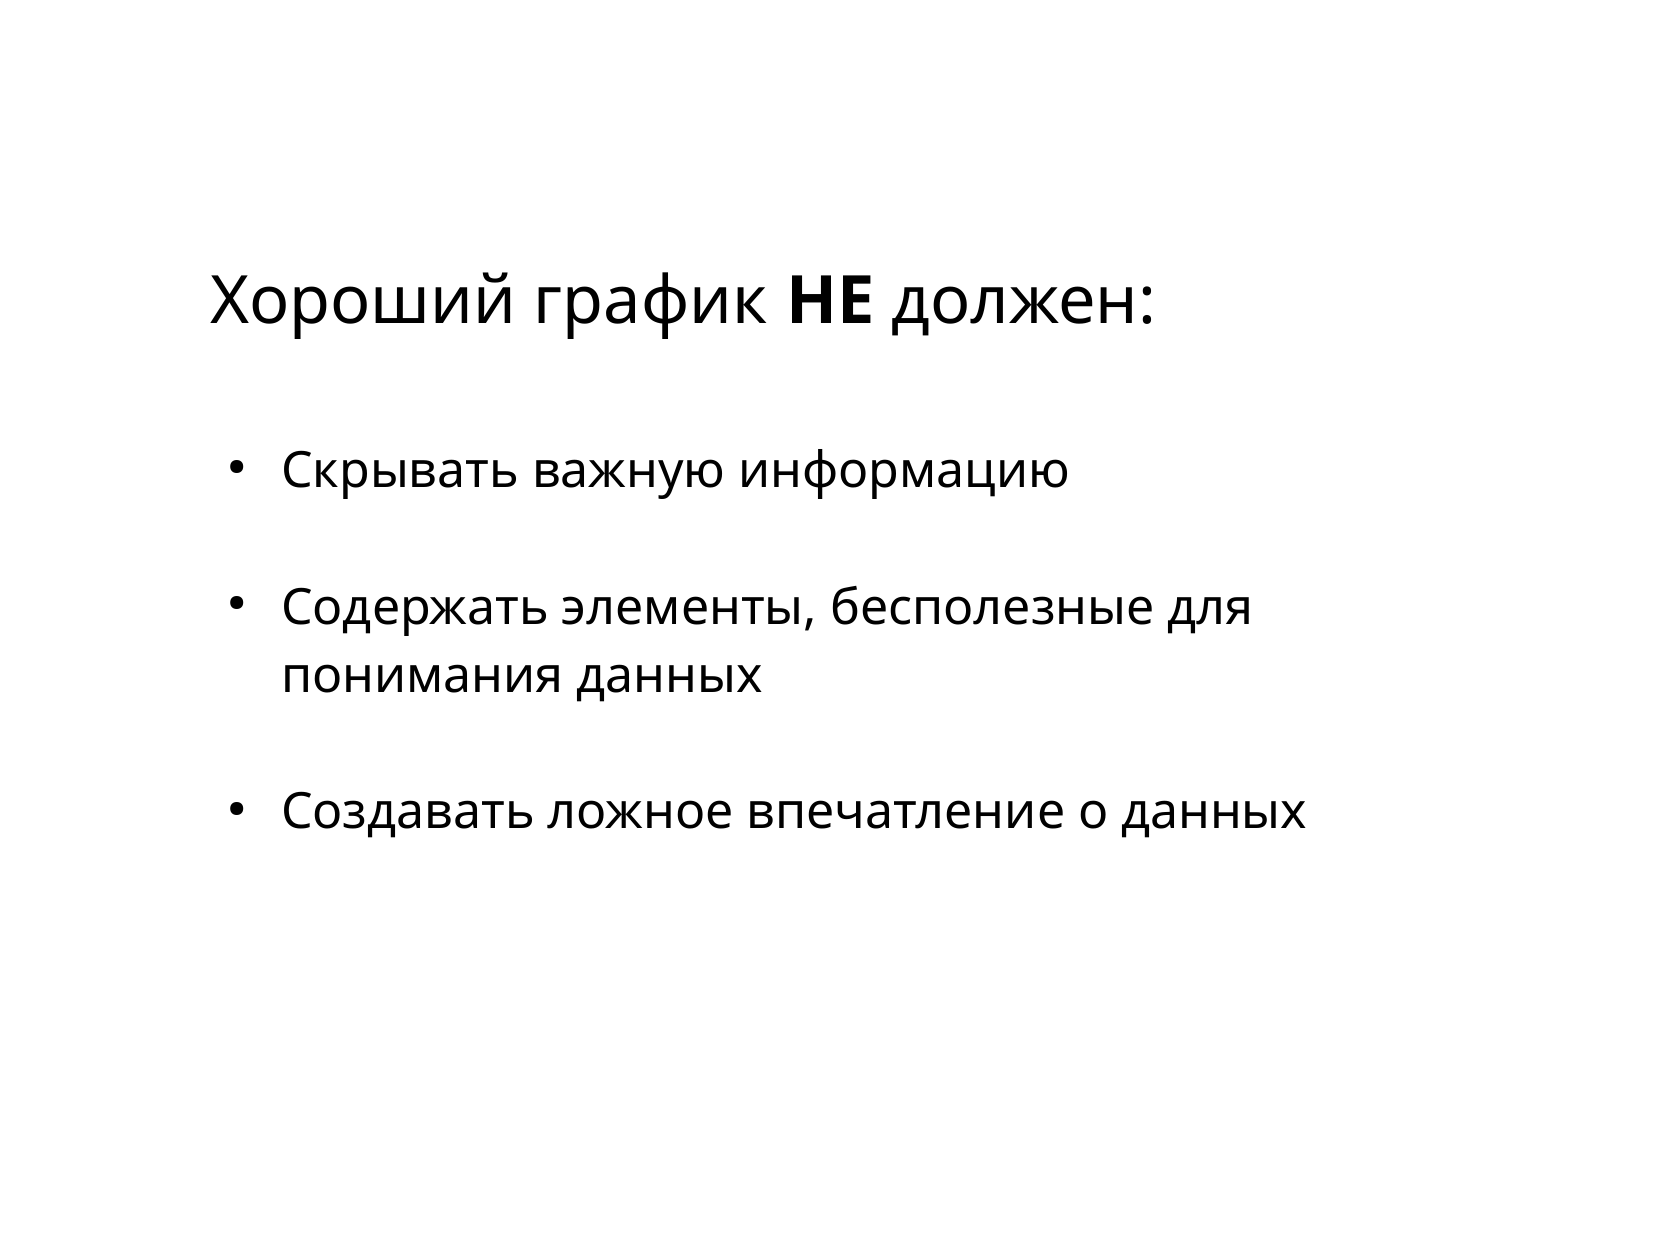

Хороший график НЕ должен:
Скрывать важную информацию
Содержать элементы, бесполезные для понимания данных
Создавать ложное впечатление о данных